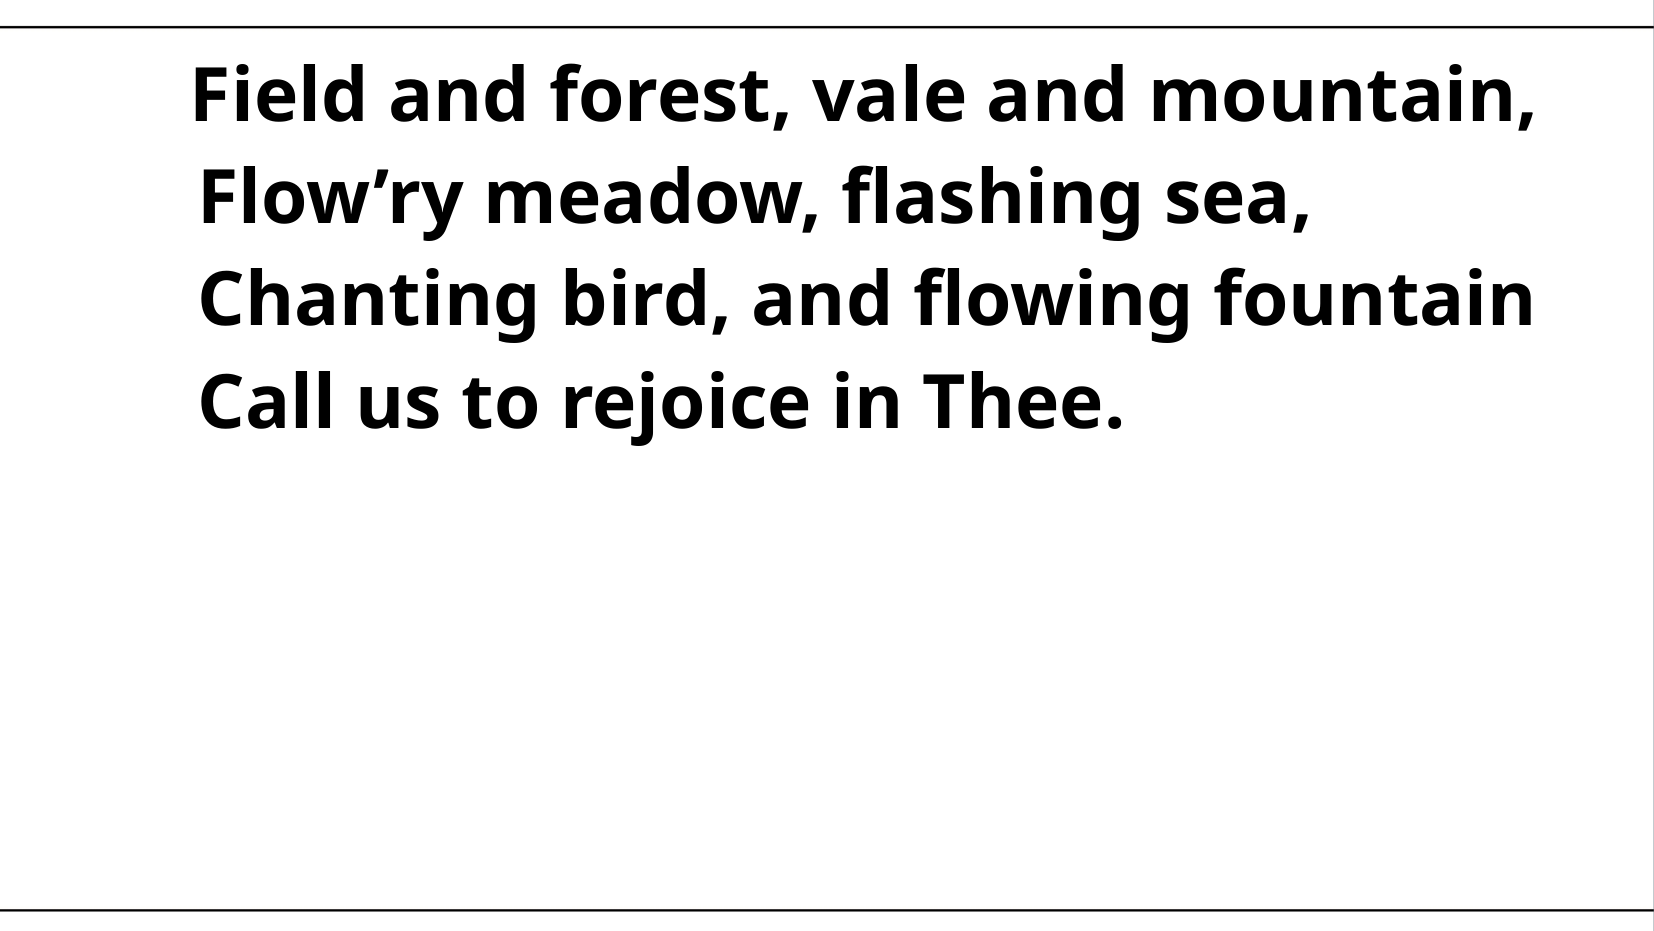

Field and forest, vale and mountain,
 Flow’ry meadow, flashing sea,
 Chanting bird, and flowing fountain
 Call us to rejoice in Thee.